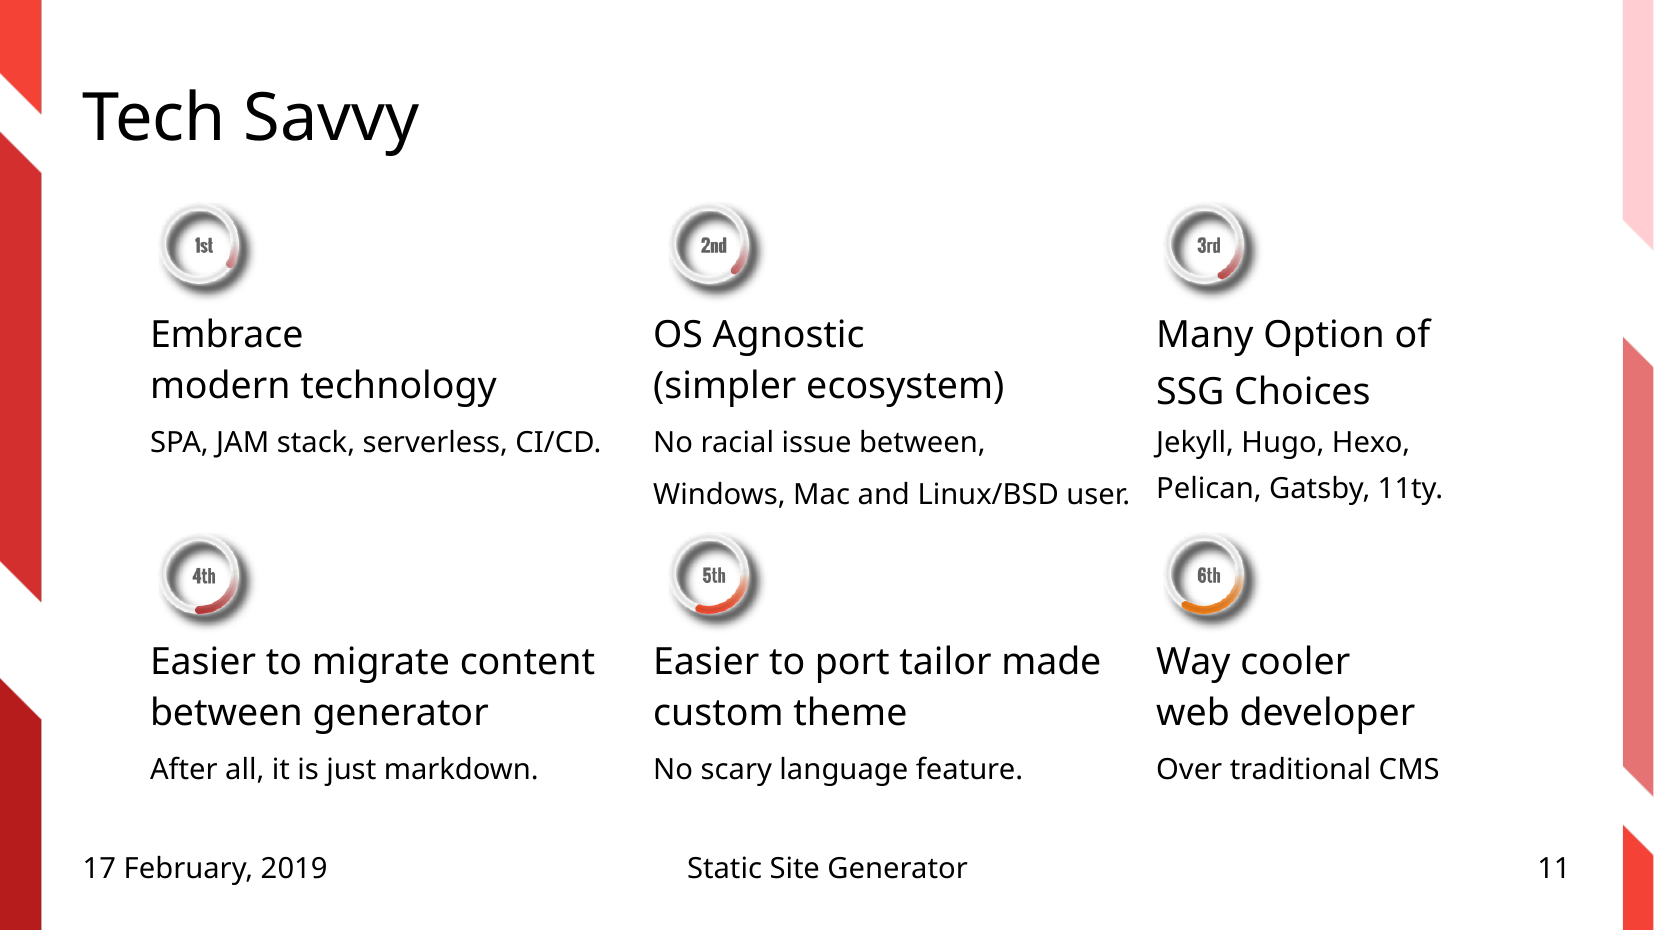

# Tech Savvy
Embrace
modern technology
SPA, JAM stack, serverless, CI/CD.
OS Agnostic
(simpler ecosystem)
No racial issue between,
Windows, Mac and Linux/BSD user.
Many Option of
SSG Choices
Jekyll, Hugo, Hexo,
Pelican, Gatsby, 11ty.
Easier to migrate content between generator
After all, it is just markdown.
Easier to port tailor made custom theme
No scary language feature.
Way cooler
web developer
Over traditional CMS
17 February, 2019
Static Site Generator
11